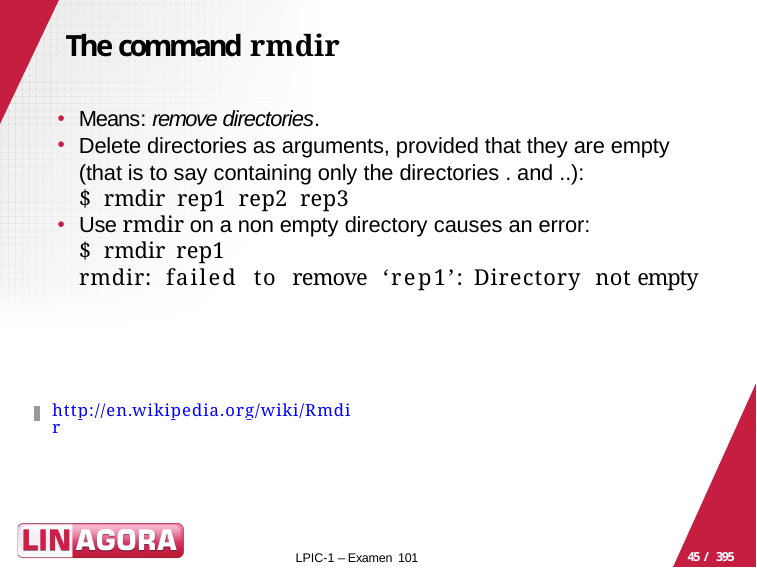

The command rmdir
Means: remove directories.
Delete directories as arguments, provided that they are empty (that is to say containing only the directories . and ..):
$ rmdir rep1 rep2 rep3
Use rmdir on a non empty directory causes an error:
$ rmdir rep1
rmdir: failed to remove ‘rep1’: Directory not empty
http://en.wikipedia.org/wiki/Rmdir
LPIC-1 – Examen 101